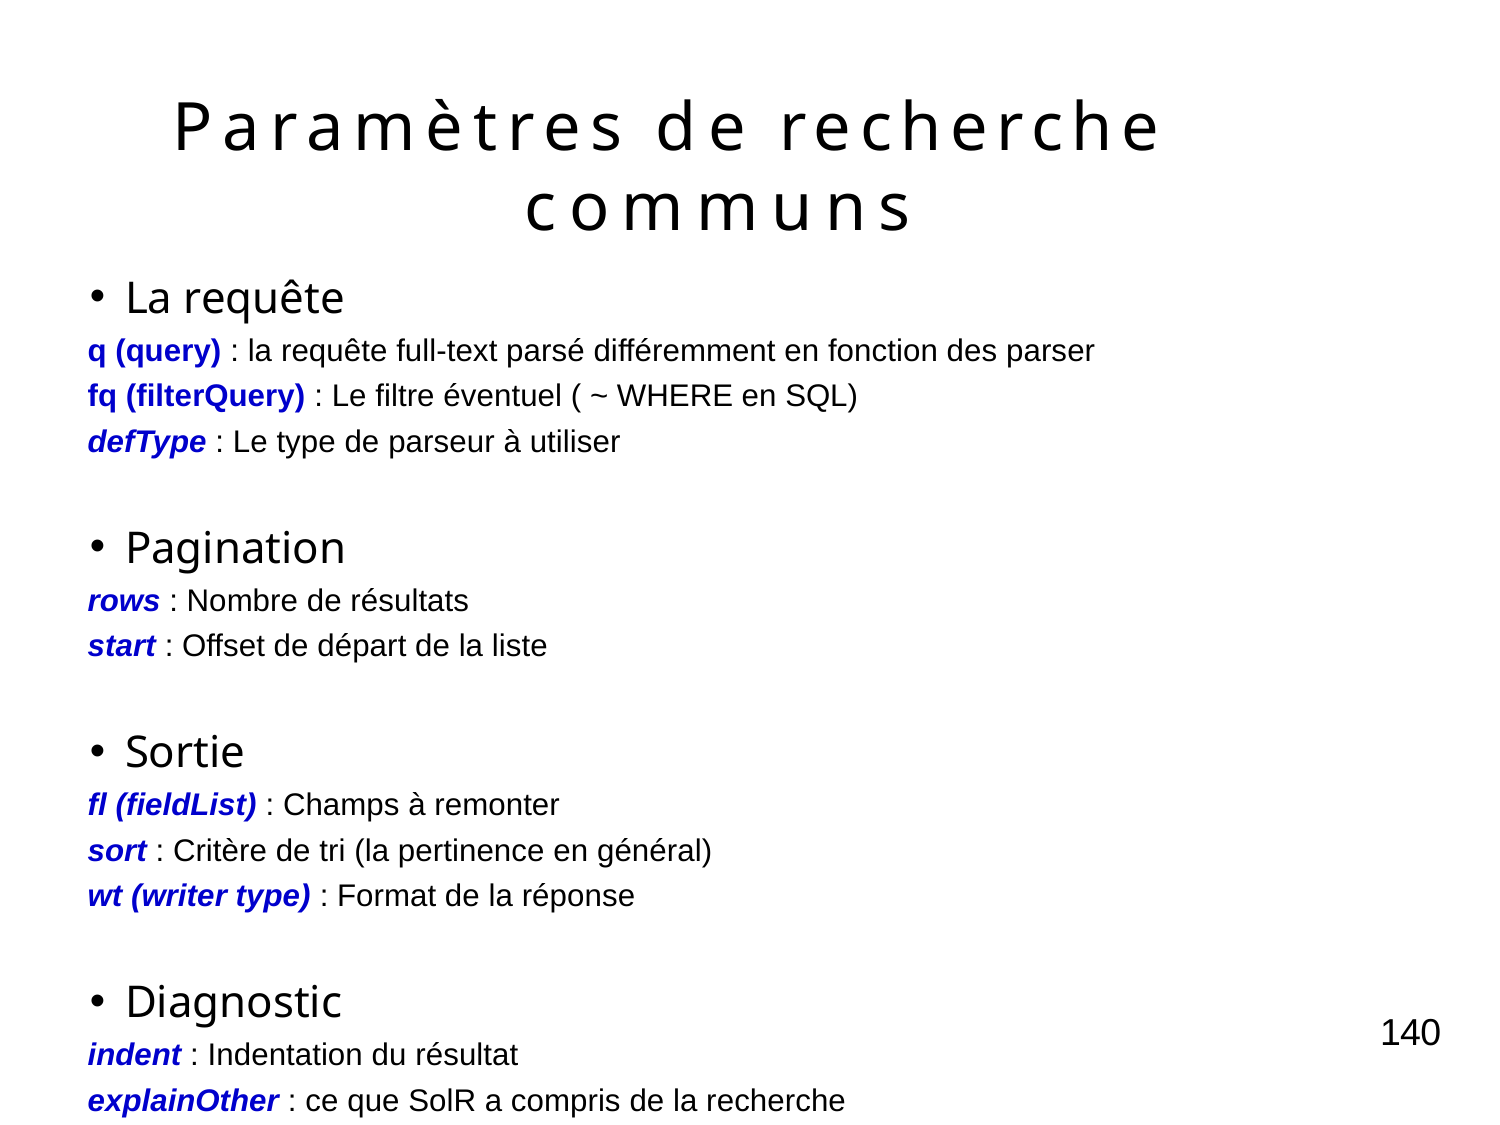

# Paramètres de recherche communs
La requête
q (query) : la requête full-text parsé différemment en fonction des parser
fq (filterQuery) : Le filtre éventuel ( ~ WHERE en SQL)
defType : Le type de parseur à utiliser
Pagination
rows : Nombre de résultats
start : Offset de départ de la liste
Sortie
fl (fieldList) : Champs à remonter
sort : Critère de tri (la pertinence en général)
wt (writer type) : Format de la réponse
Diagnostic
indent : Indentation du résultat
explainOther : ce que SolR a compris de la recherche
debug : Utile pour le tuning
140